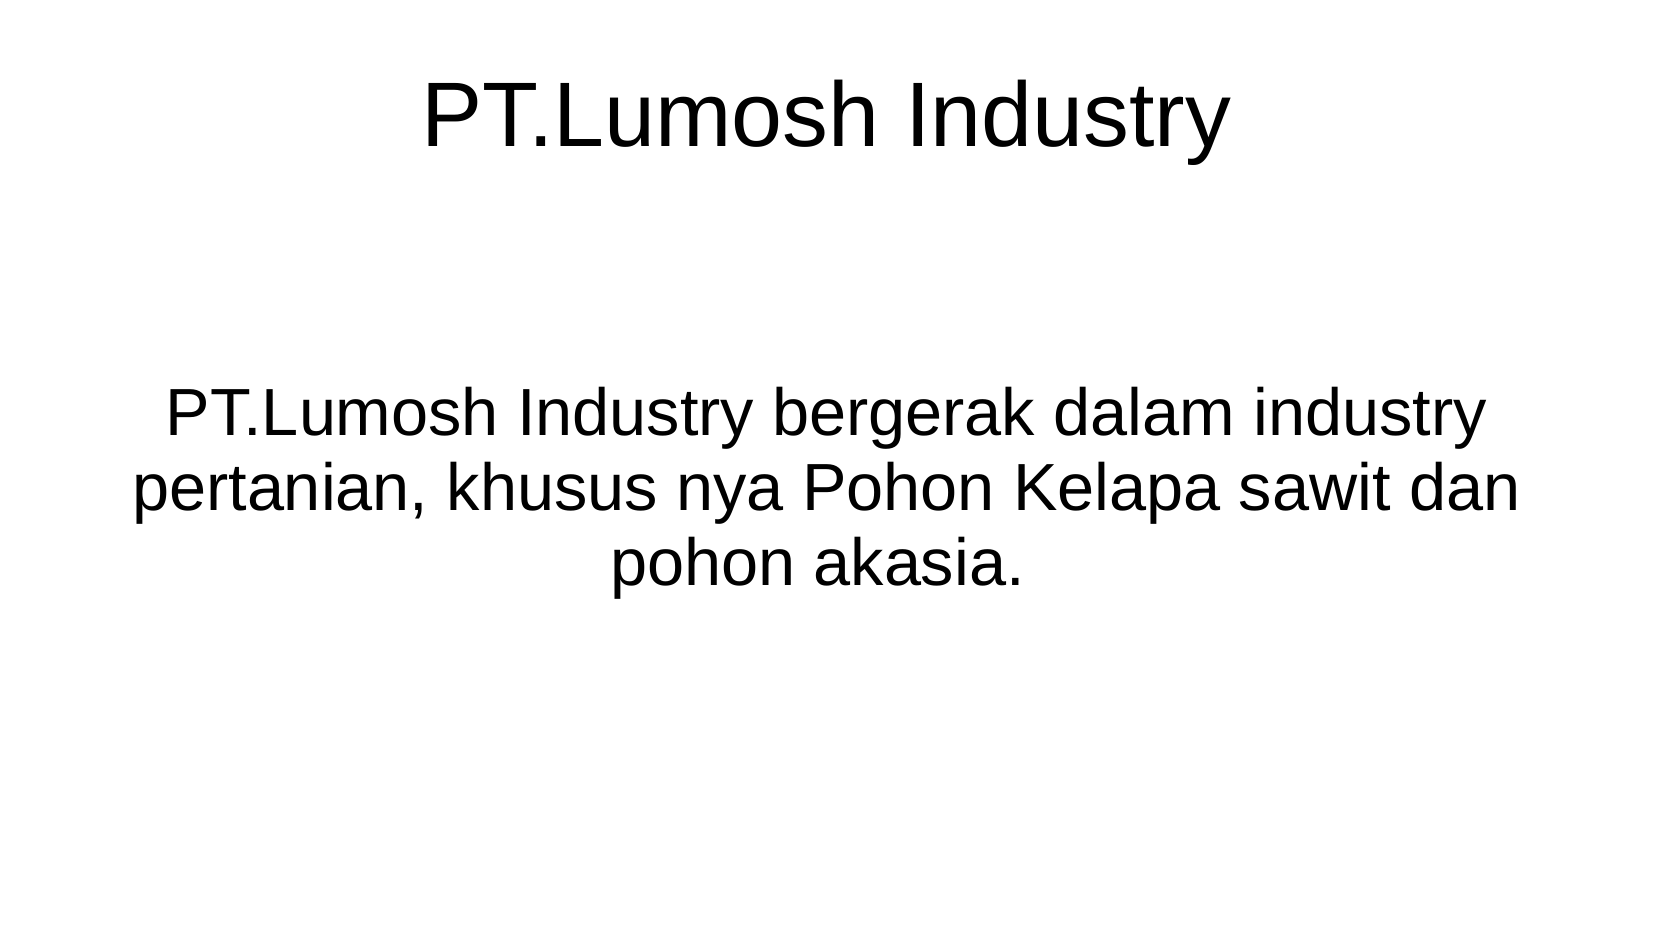

# PT.Lumosh Industry
PT.Lumosh Industry bergerak dalam industry pertanian, khusus nya Pohon Kelapa sawit dan pohon akasia.